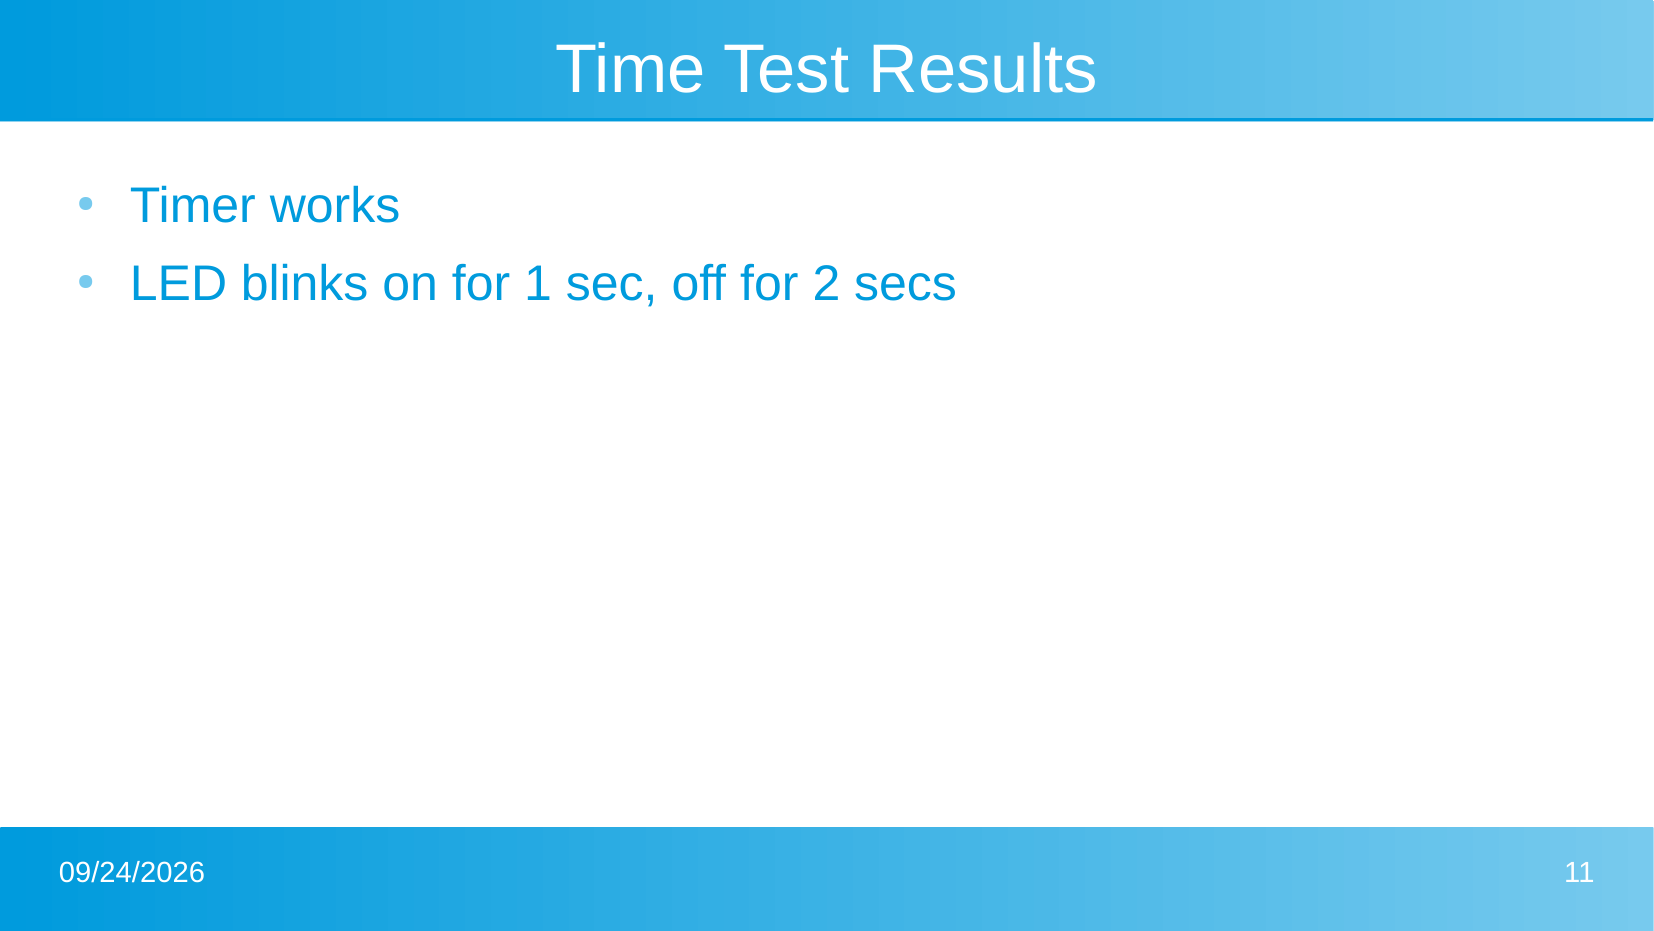

# Time Test Results
Timer works
LED blinks on for 1 sec, off for 2 secs
11